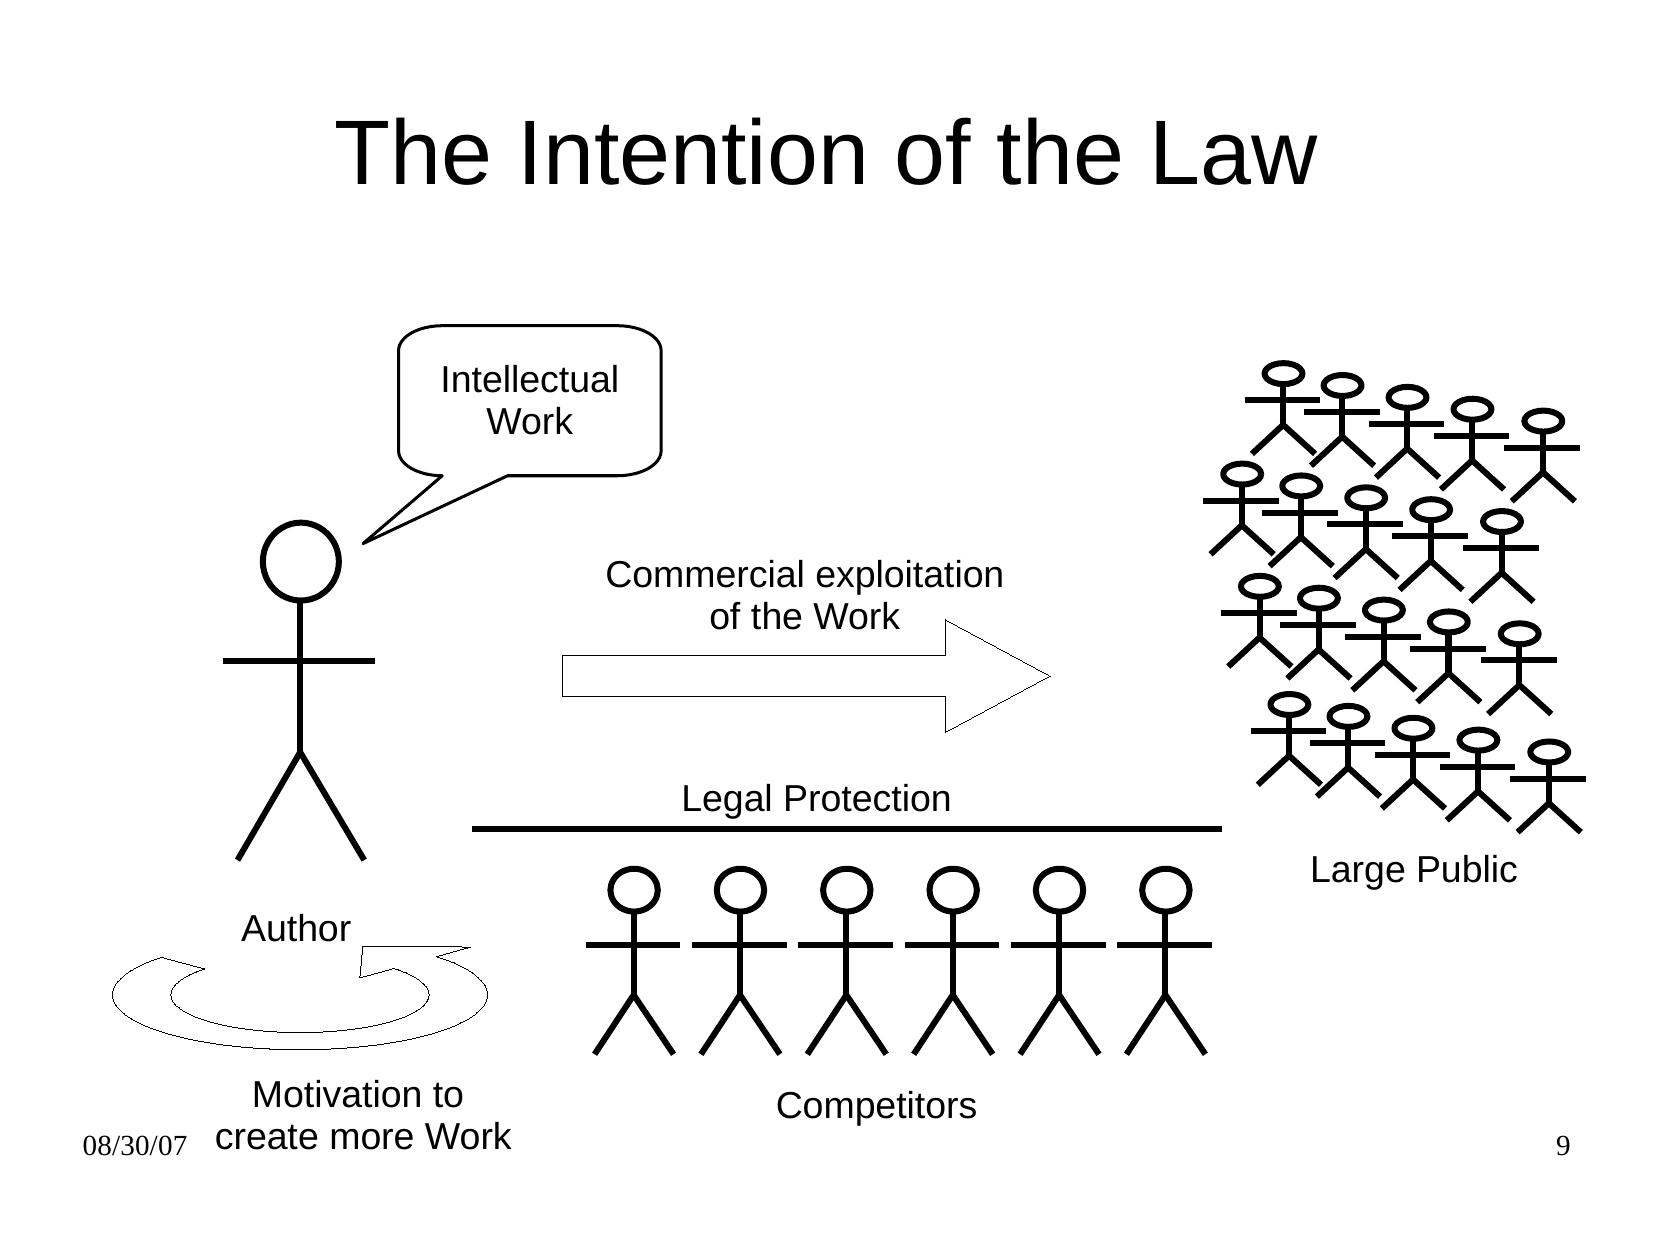

# The Intention of the Law
Intellectual
Work
Large Public
Author
Commercial exploitation
of the Work
Legal Protection
Competitors
Motivation to
create more Work
08/30/07
9